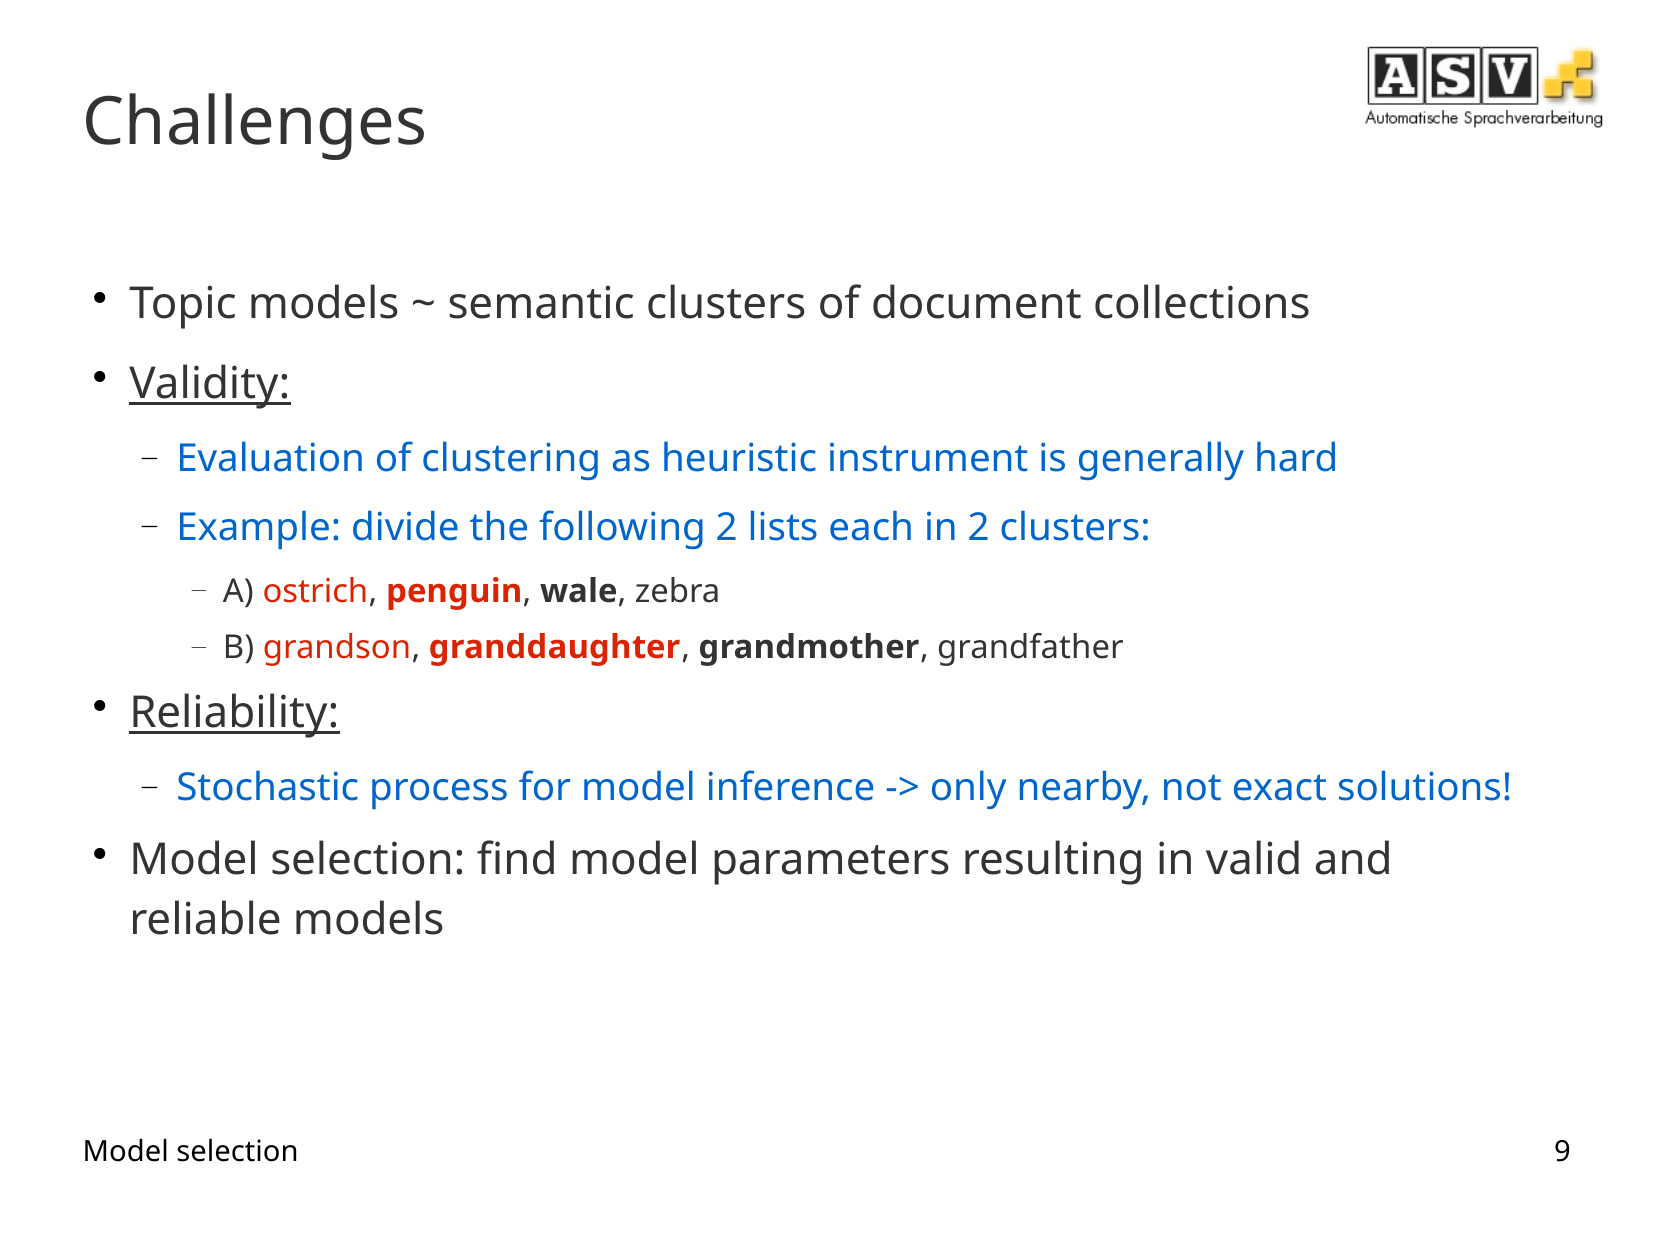

# Challenges
Topic models ~ semantic clusters of document collections
Validity:
Evaluation of clustering as heuristic instrument is generally hard
Example: divide the following 2 lists each in 2 clusters:
A) ostrich, penguin, wale, zebra
B) grandson, granddaughter, grandmother, grandfather
Reliability:
Stochastic process for model inference -> only nearby, not exact solutions!
Model selection: find model parameters resulting in valid and reliable models
Model selection
9